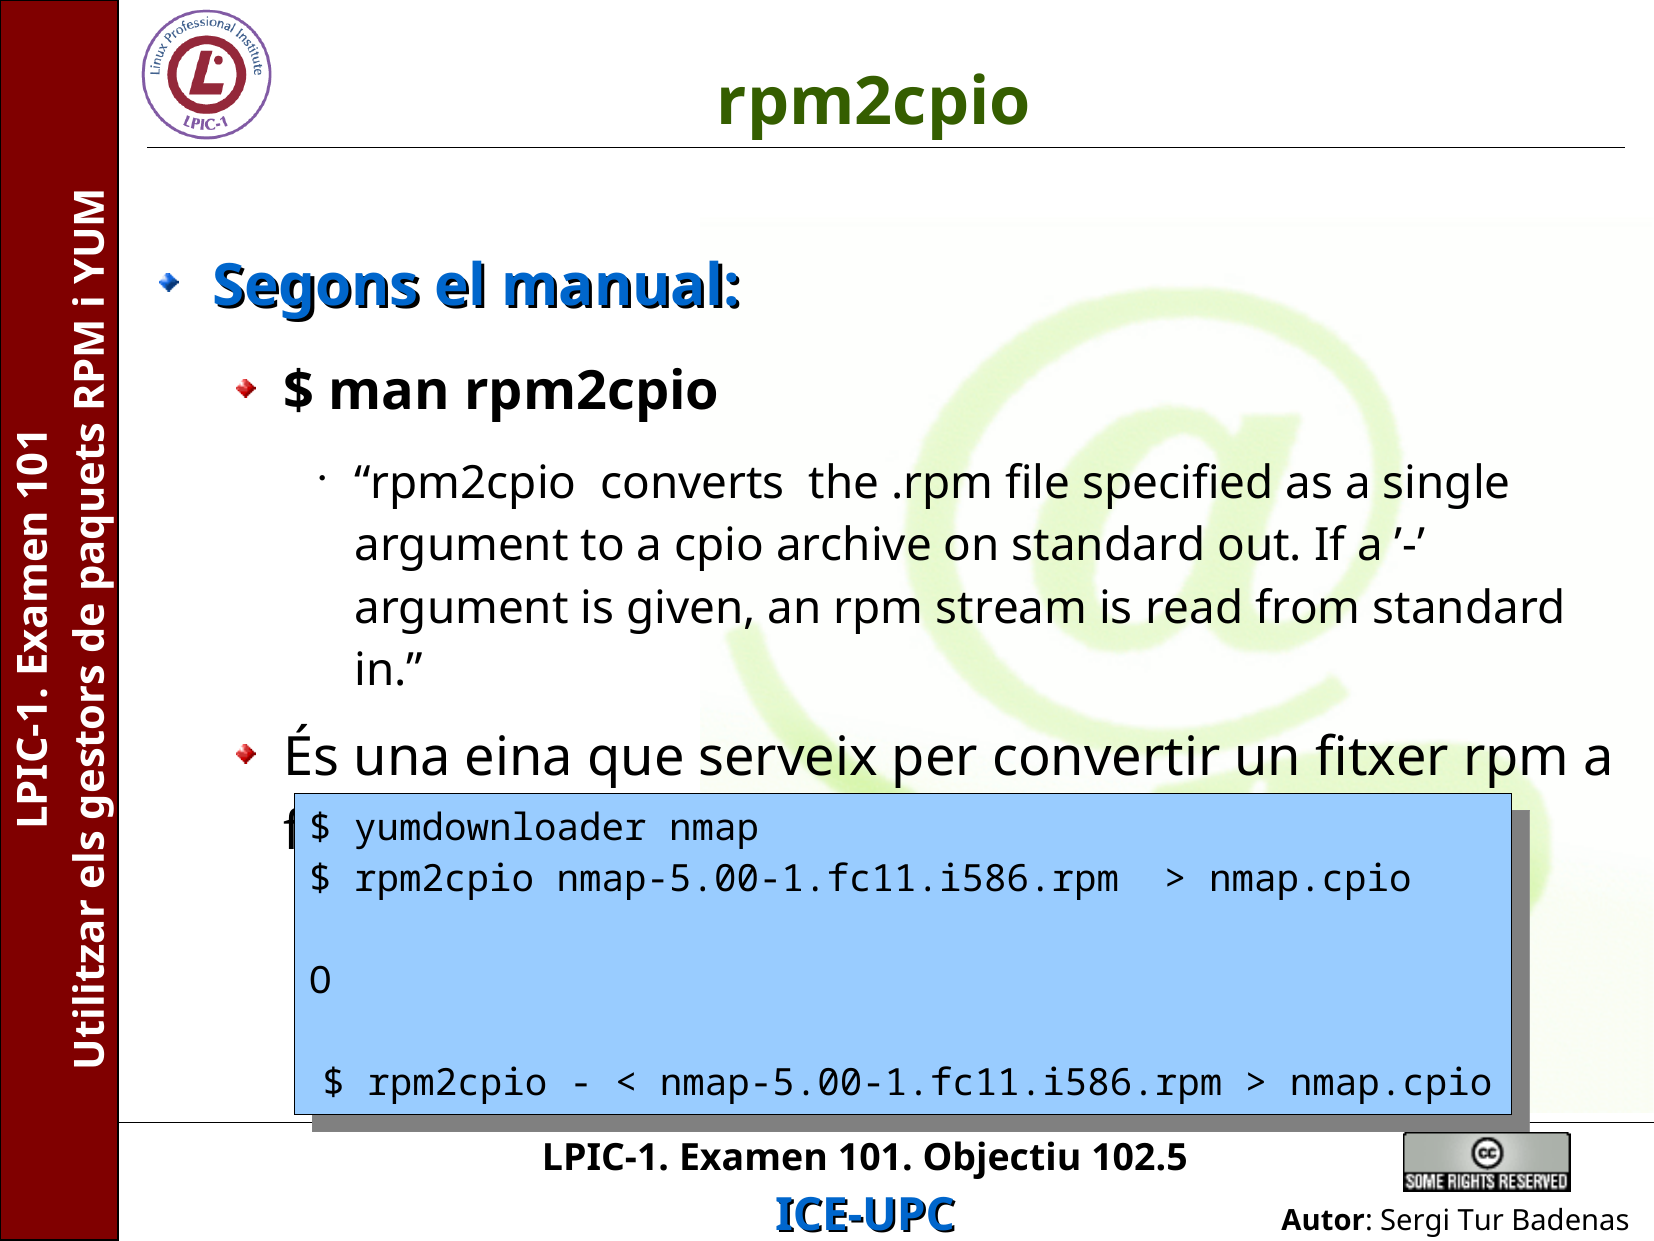

# rpm2cpio
Segons el manual:
$ man rpm2cpio
“rpm2cpio converts the .rpm file specified as a single argument to a cpio archive on standard out. If a ’-’ argument is given, an rpm stream is read from standard in.”
És una eina que serveix per convertir un fitxer rpm a format cpio:
$ yumdownloader nmap
$ rpm2cpio nmap-5.00-1.fc11.i586.rpm > nmap.cpio
O
$ rpm2cpio - < nmap-5.00-1.fc11.i586.rpm > nmap.cpio